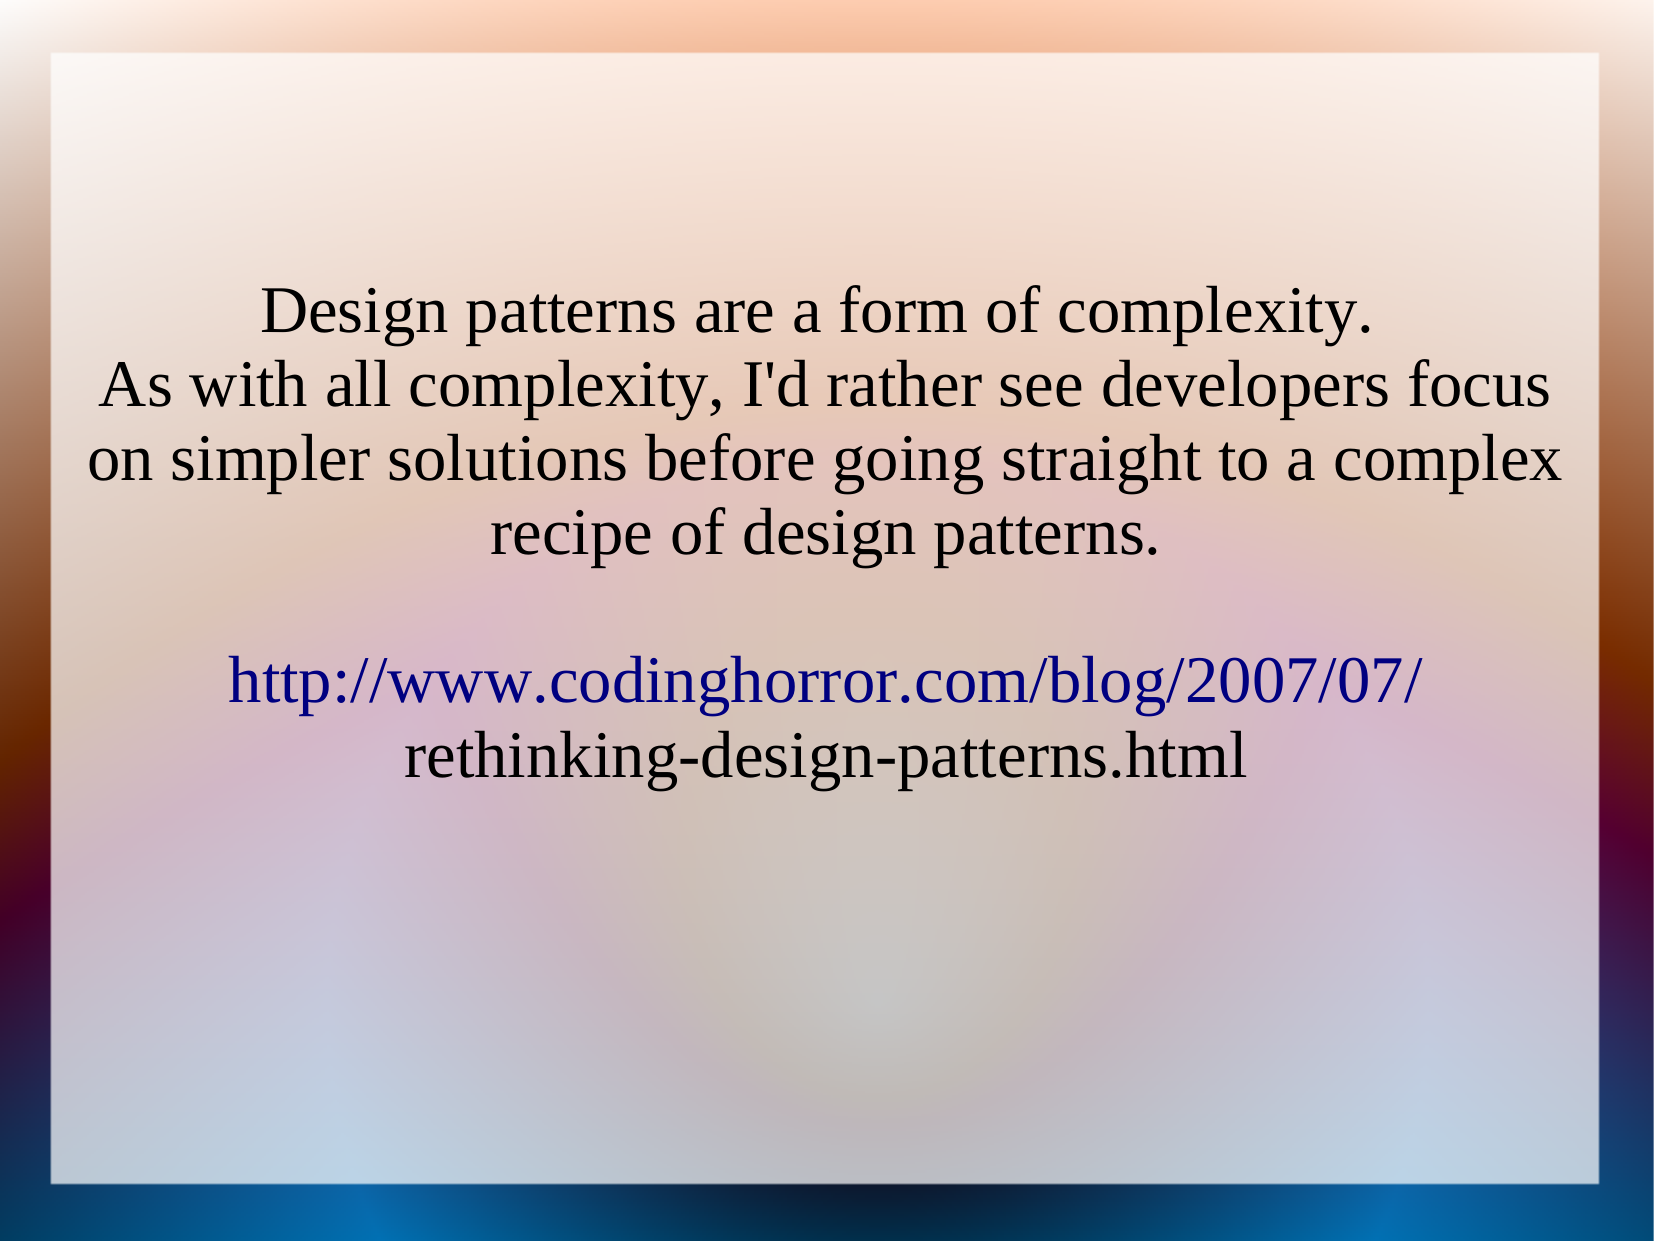

# Design patterns are a form of complexity.
As with all complexity, I'd rather see developers focus on simpler solutions before going straight to a complex recipe of design patterns.
http://www.codinghorror.com/blog/2007/07/
rethinking-design-patterns.html